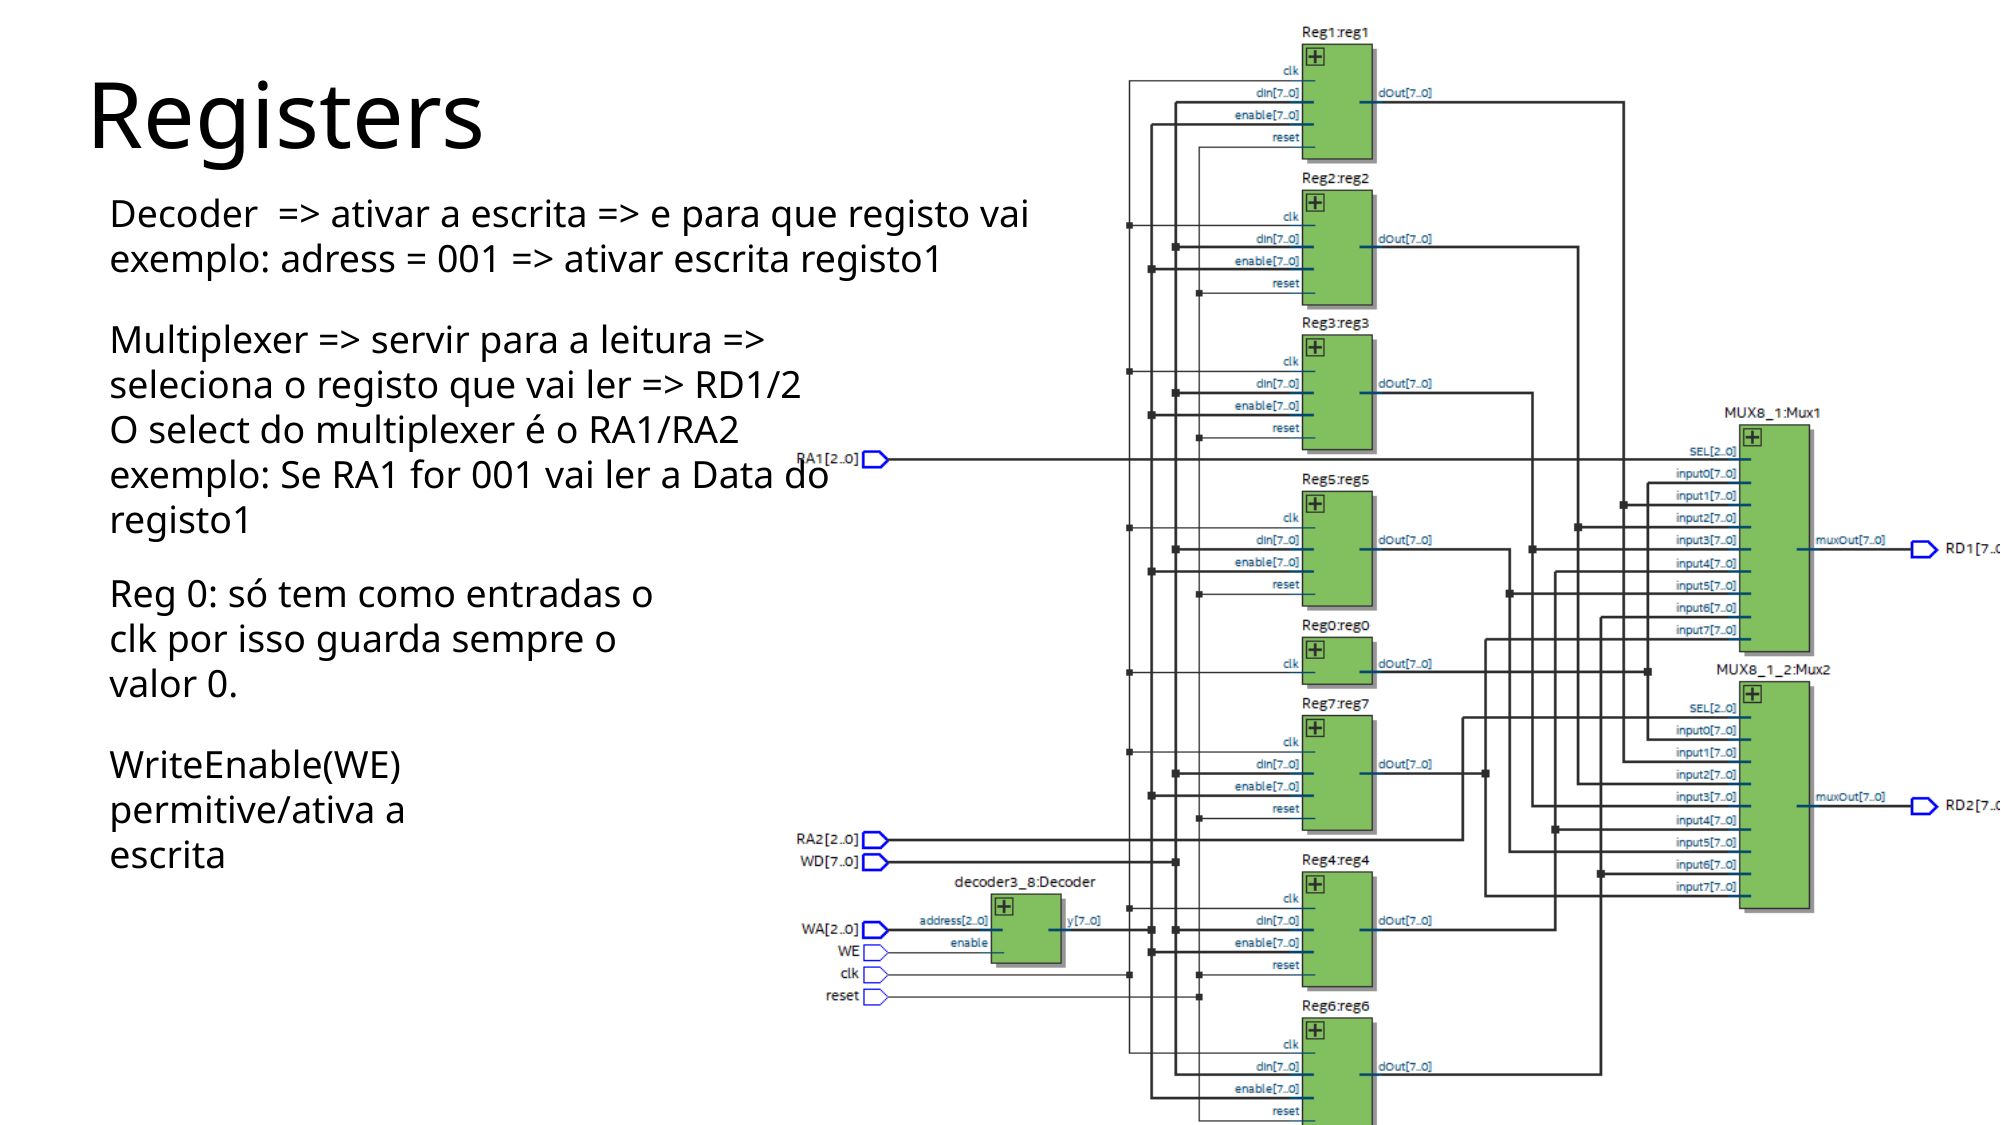

# Registers
Decoder => ativar a escrita => e para que registo vai
exemplo: adress = 001 => ativar escrita registo1
Multiplexer => servir para a leitura => seleciona o registo que vai ler => RD1/2
O select do multiplexer é o RA1/RA2
exemplo: Se RA1 for 001 vai ler a Data do registo1
Reg 0: só tem como entradas o clk por isso guarda sempre o valor 0.
WriteEnable(WE) permitive/ativa a escrita